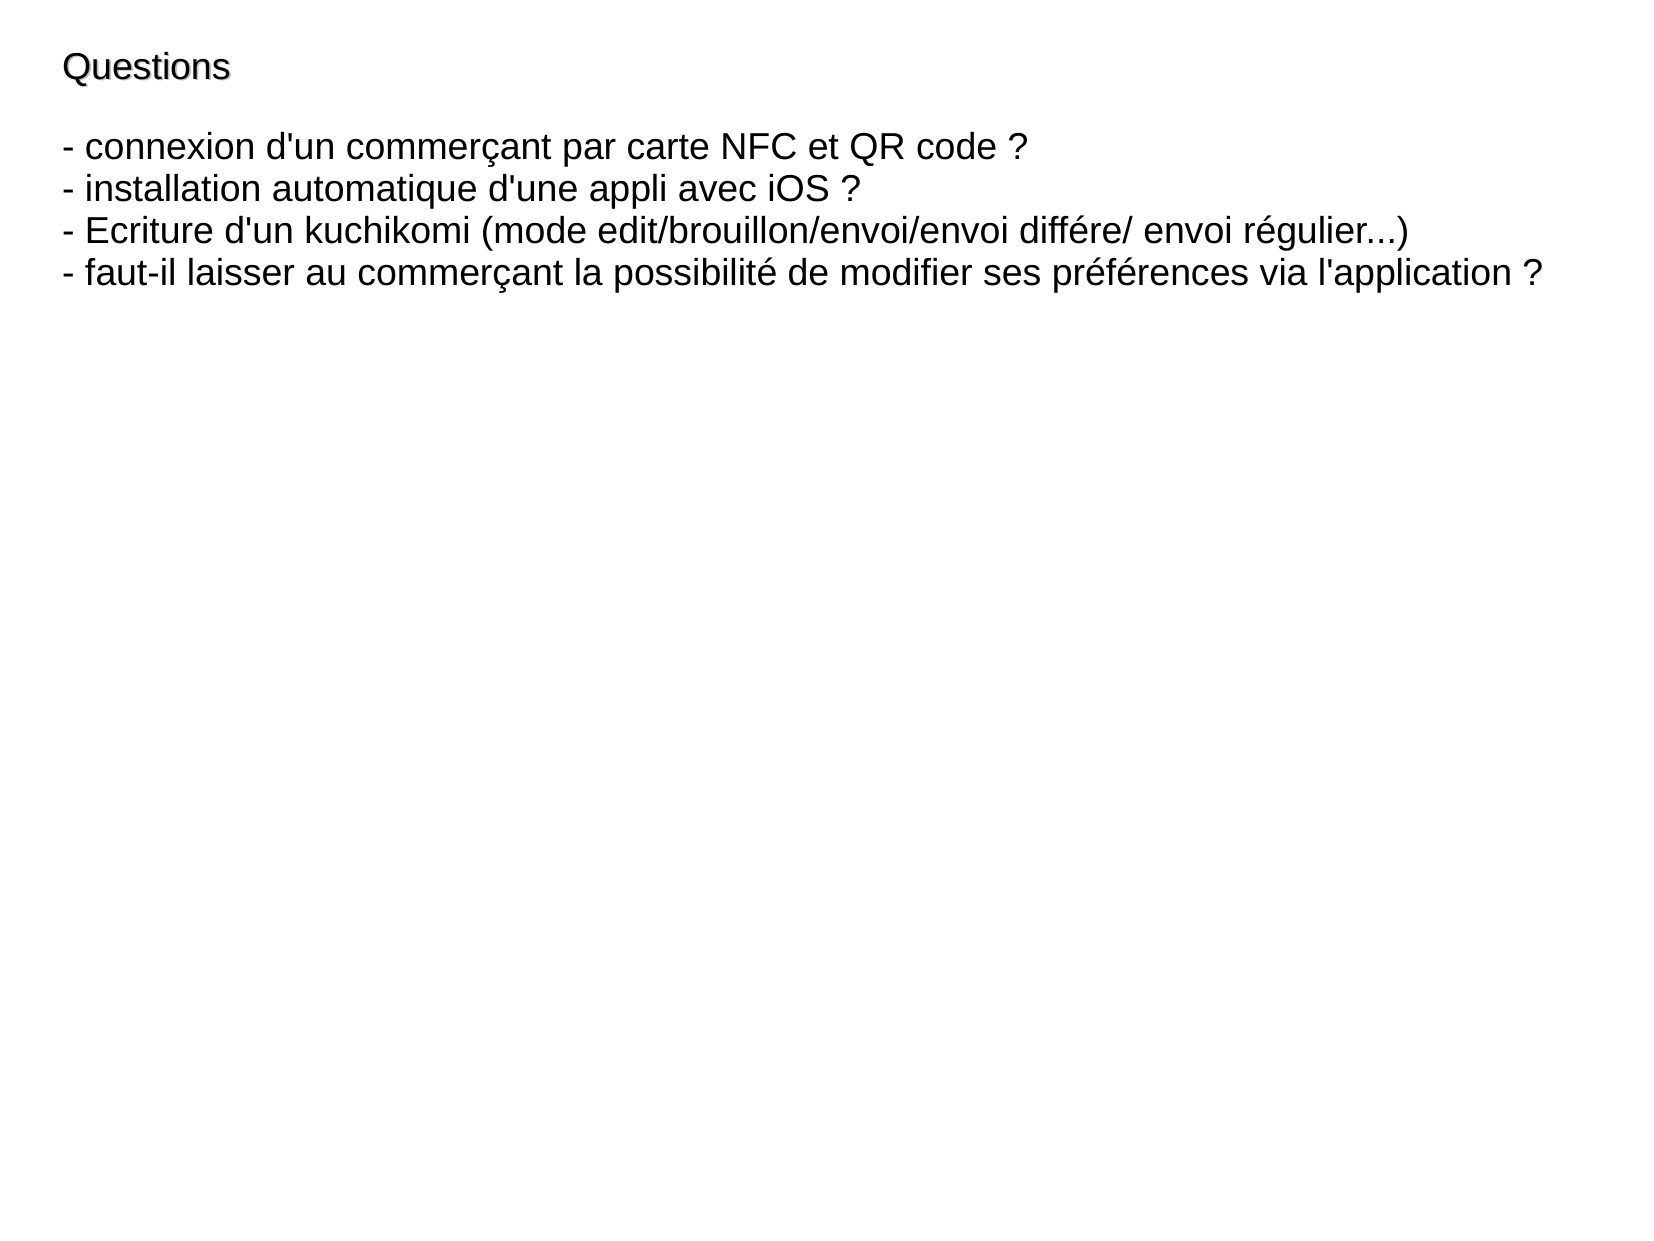

Questions
- connexion d'un commerçant par carte NFC et QR code ?
- installation automatique d'une appli avec iOS ?
- Ecriture d'un kuchikomi (mode edit/brouillon/envoi/envoi différe/ envoi régulier...)
- faut-il laisser au commerçant la possibilité de modifier ses préférences via l'application ?